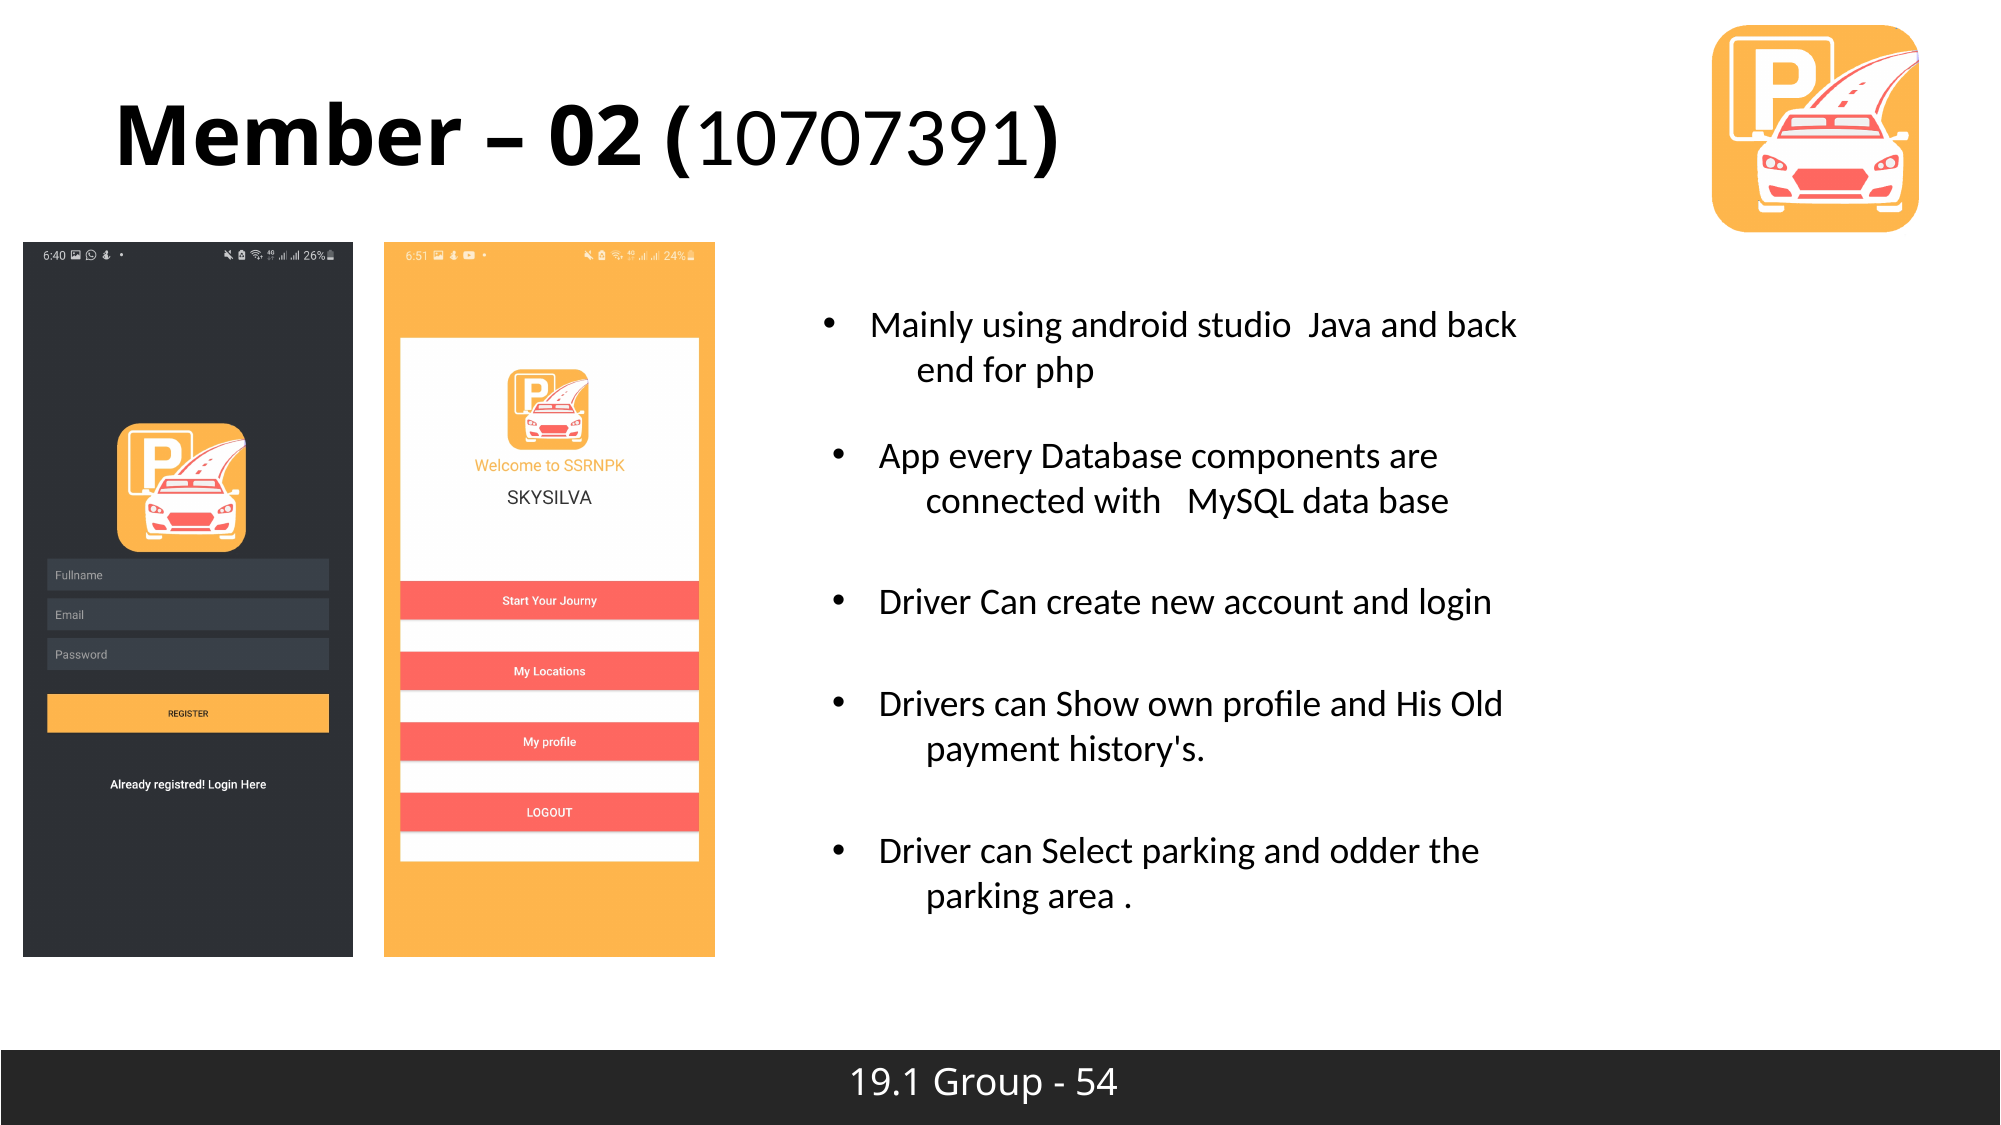

Member – 02 (10707391)
Mainly using android studio Java and back end for php
App every Database components are connected with MySQL data base
Driver Can create new account and login
Drivers can Show own profile and His Old payment history's.
Driver can Select parking and odder the parking area .
19.1 Group - 54